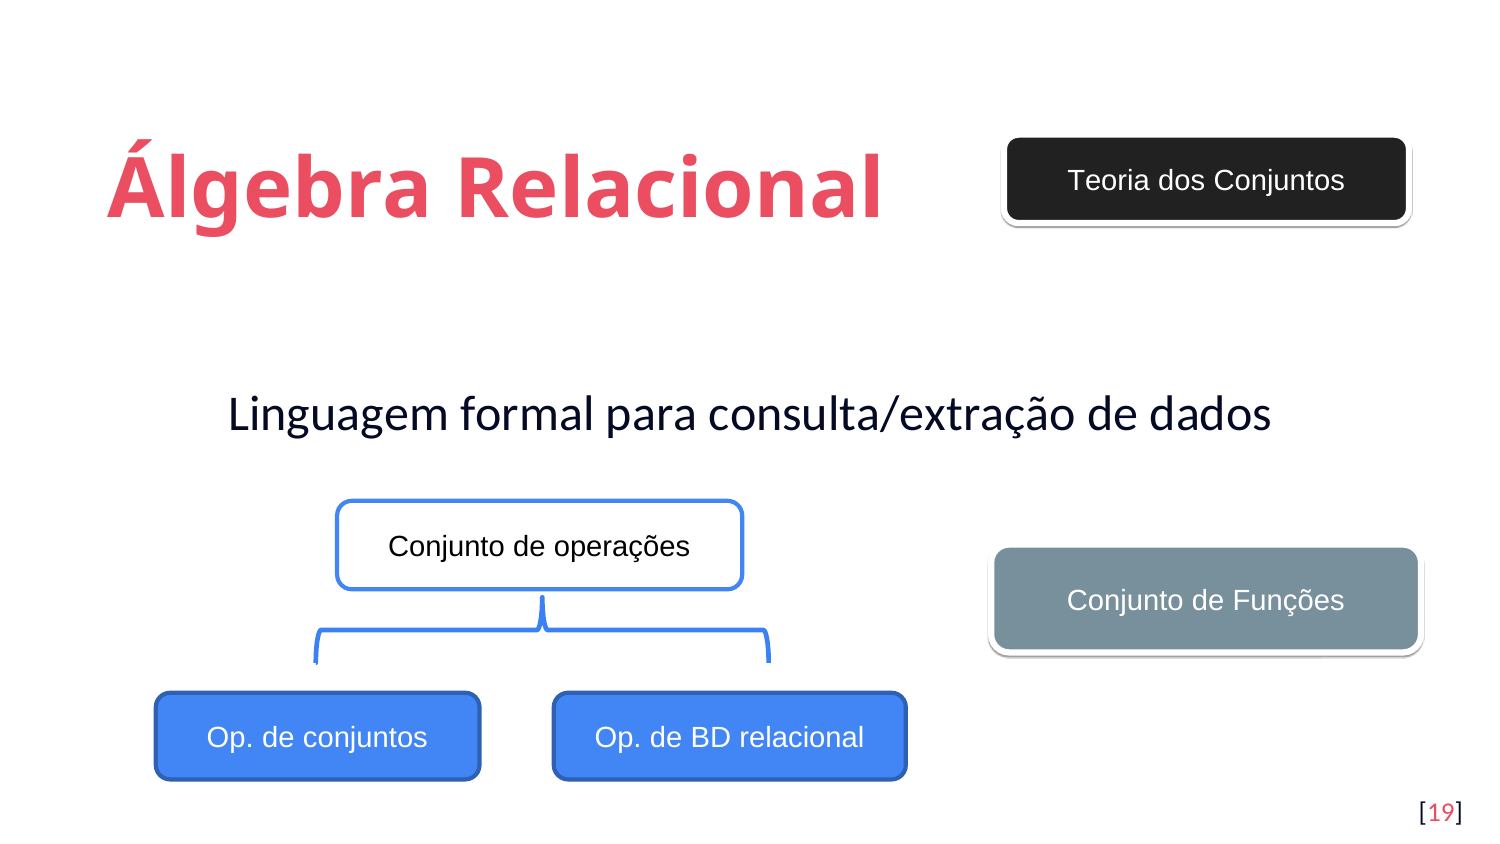

Álgebra Relacional
Teoria dos Conjuntos
Linguagem formal para consulta/extração de dados
Conjunto de operações
Conjunto de Funções
Op. de conjuntos
Op. de BD relacional